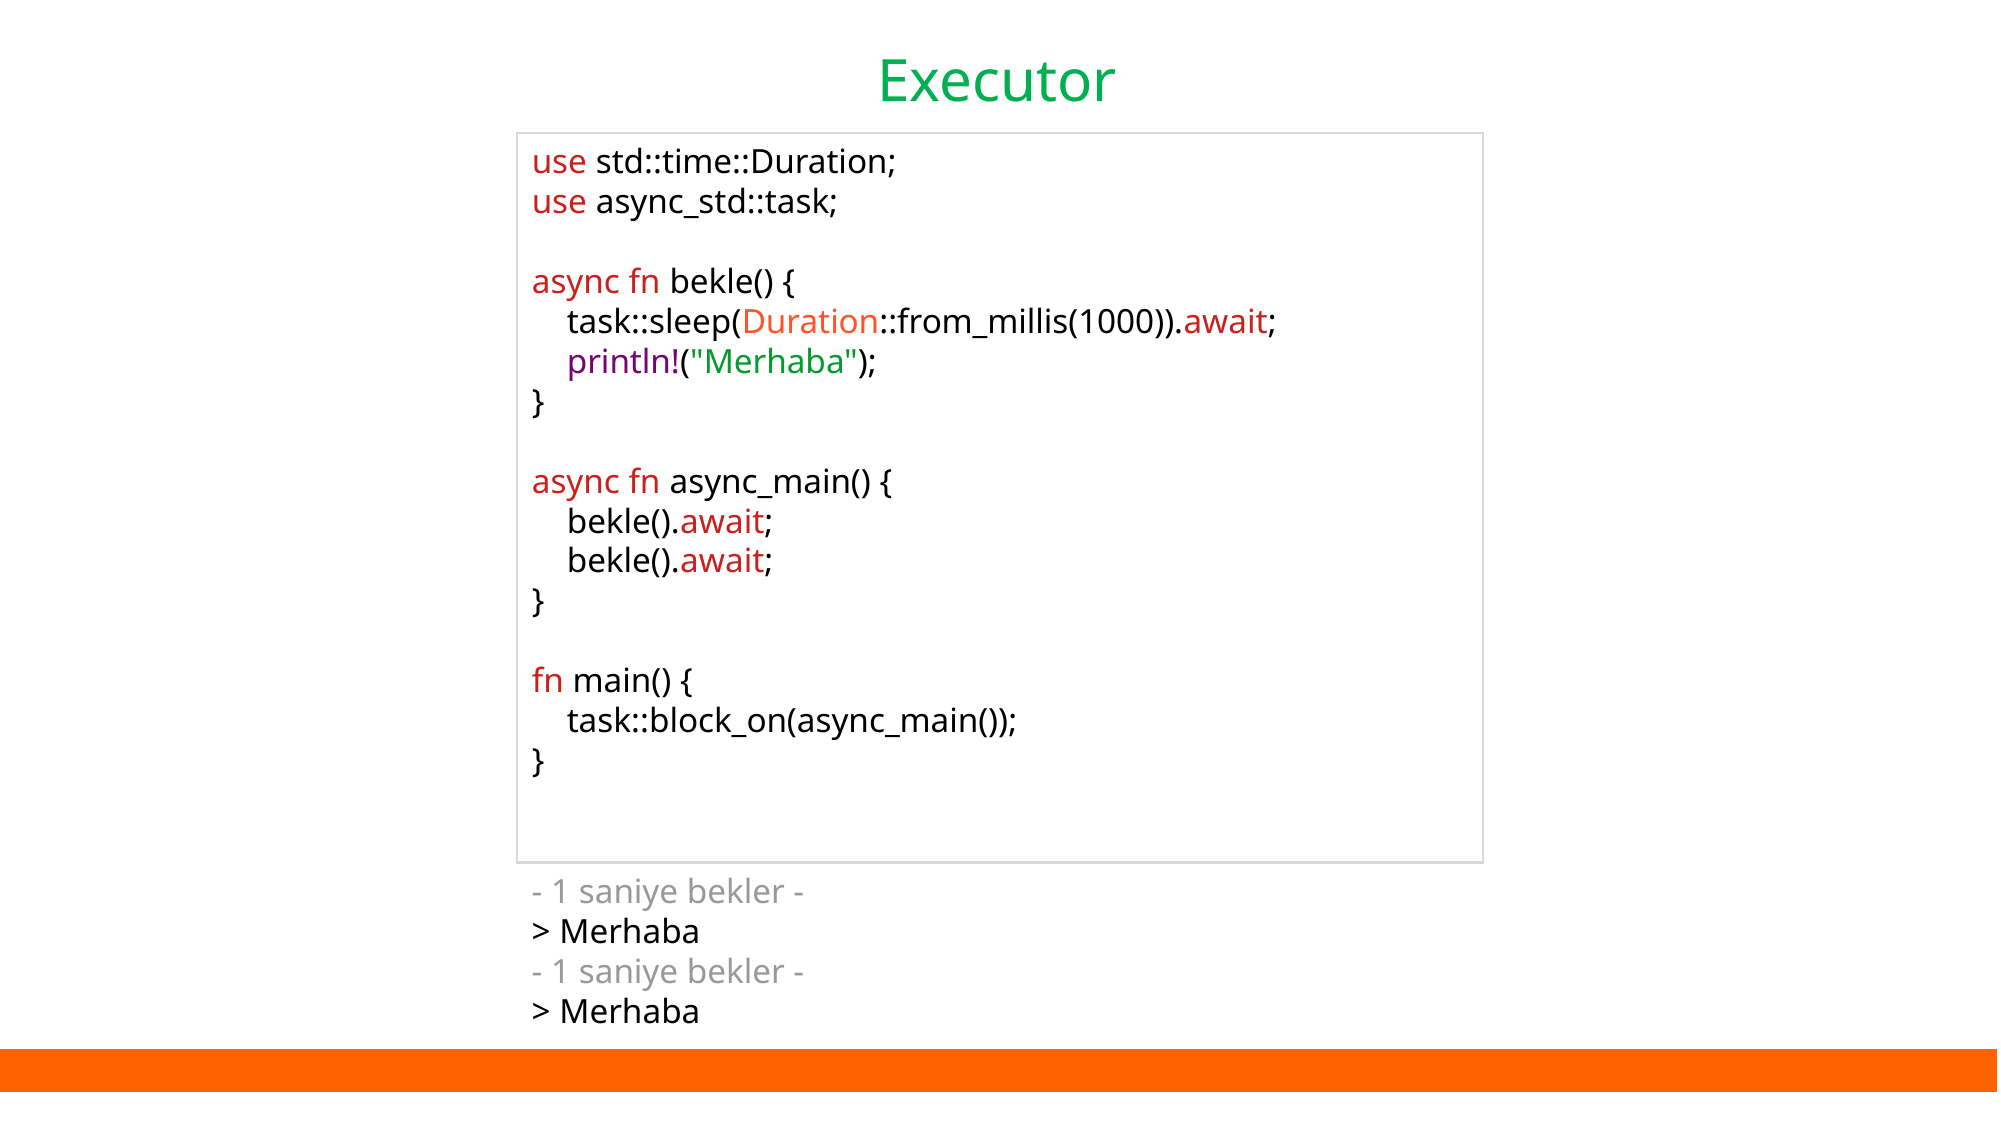

Executor
use std::time::Duration;
use async_std::task;
async fn bekle() {
 task::sleep(Duration::from_millis(1000)).await;
 println!("Merhaba");
}
async fn async_main() {
 bekle().await;
 bekle().await;
}
fn main() {
 task::block_on(async_main());
}
- 1 saniye bekler -
> Merhaba
- 1 saniye bekler -
> Merhaba